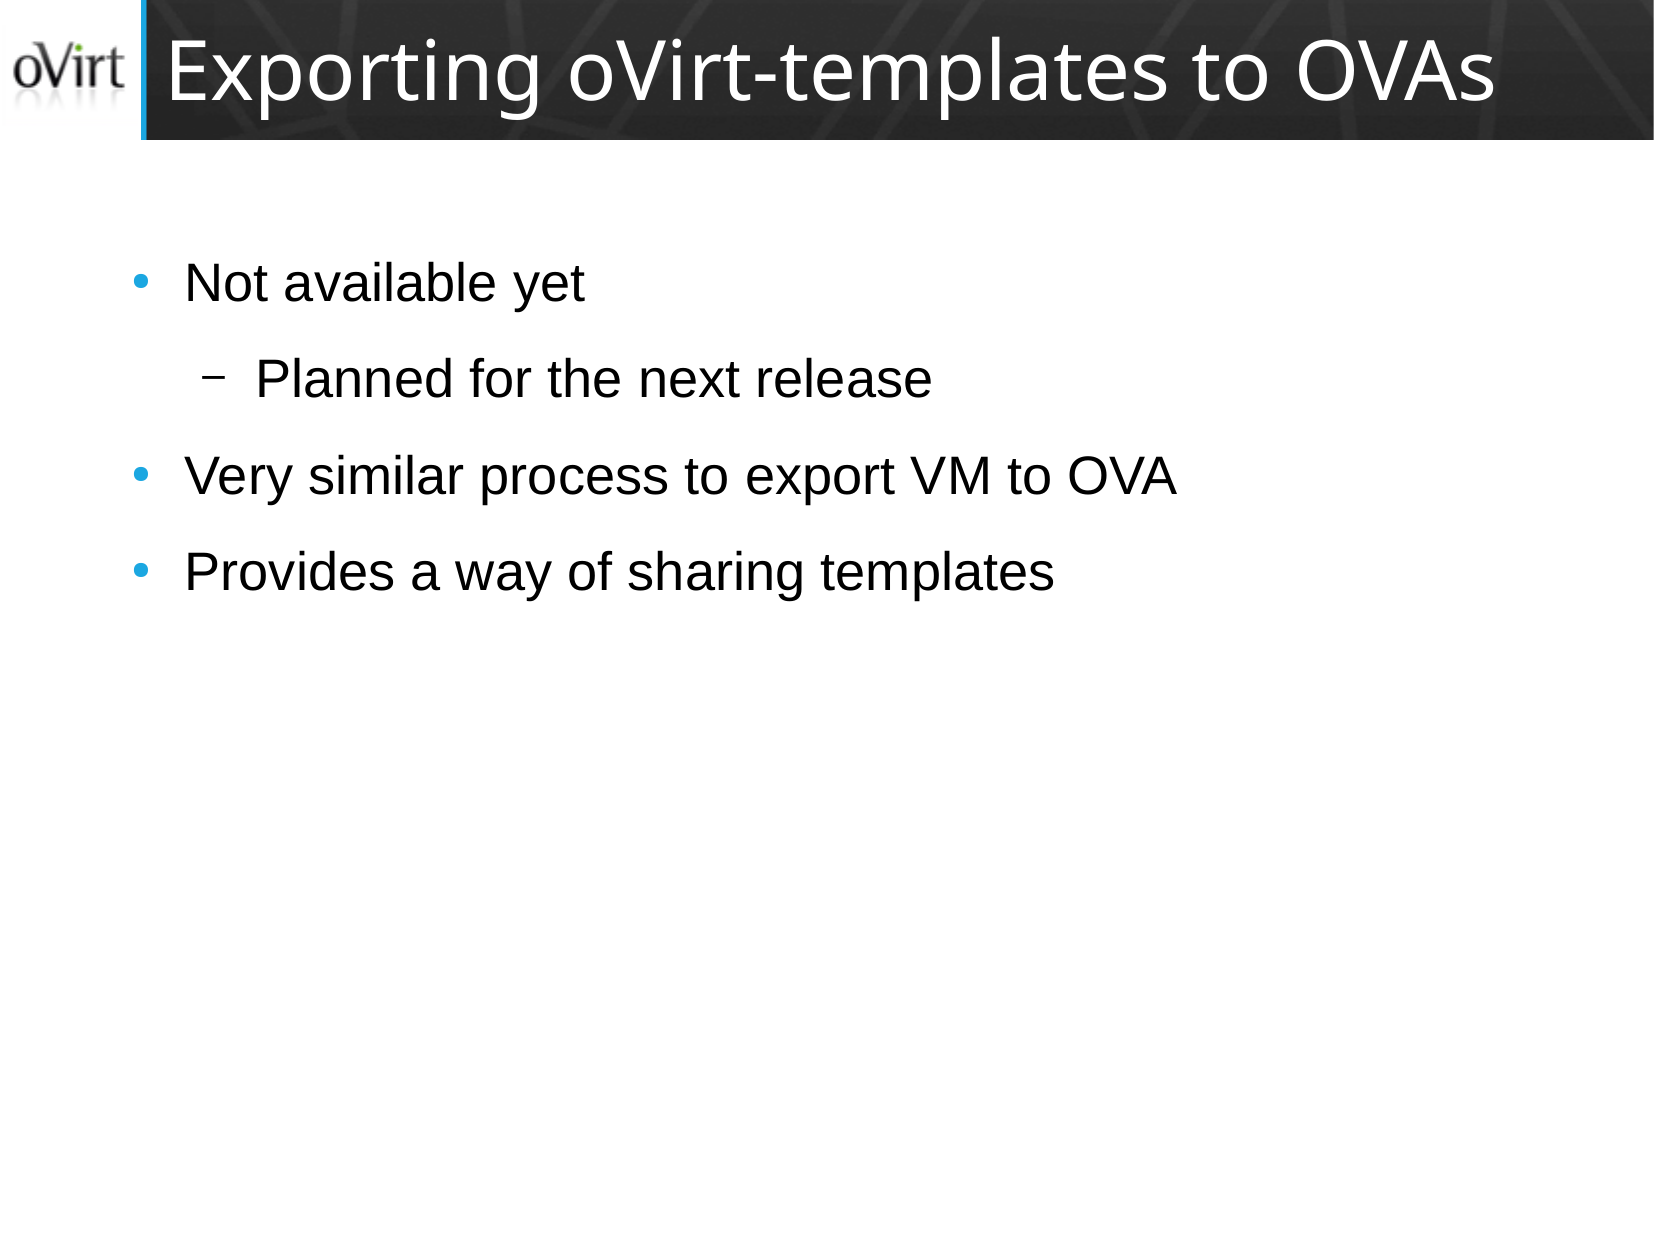

# Exporting oVirt-templates to OVAs
Not available yet
Planned for the next release
Very similar process to export VM to OVA
Provides a way of sharing templates